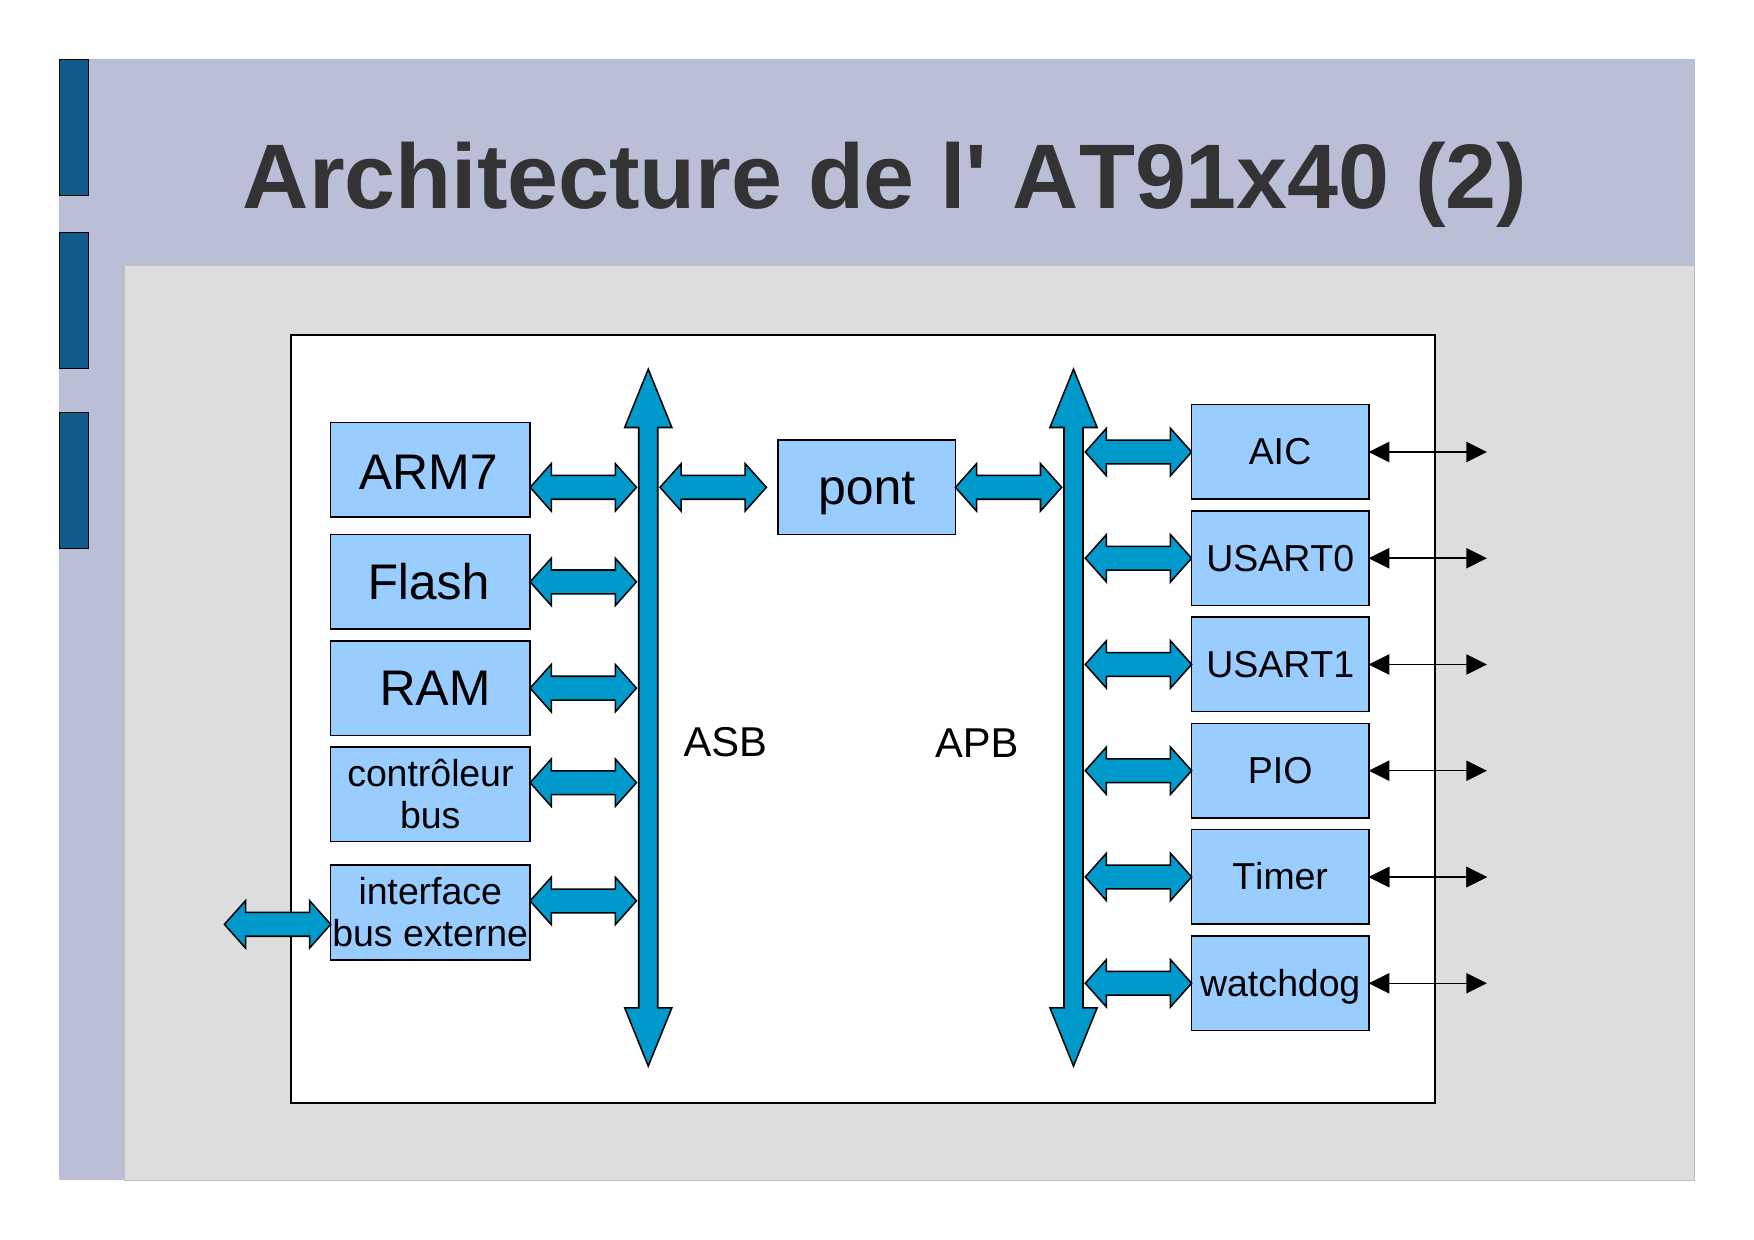

# Architecture de l' AT91x40 (2)
AIC
ARM7
pont
USART0
Flash
USART1
RAM
ASB
APB
PIO
contrôleur
bus
Timer
interface
bus externe
watchdog